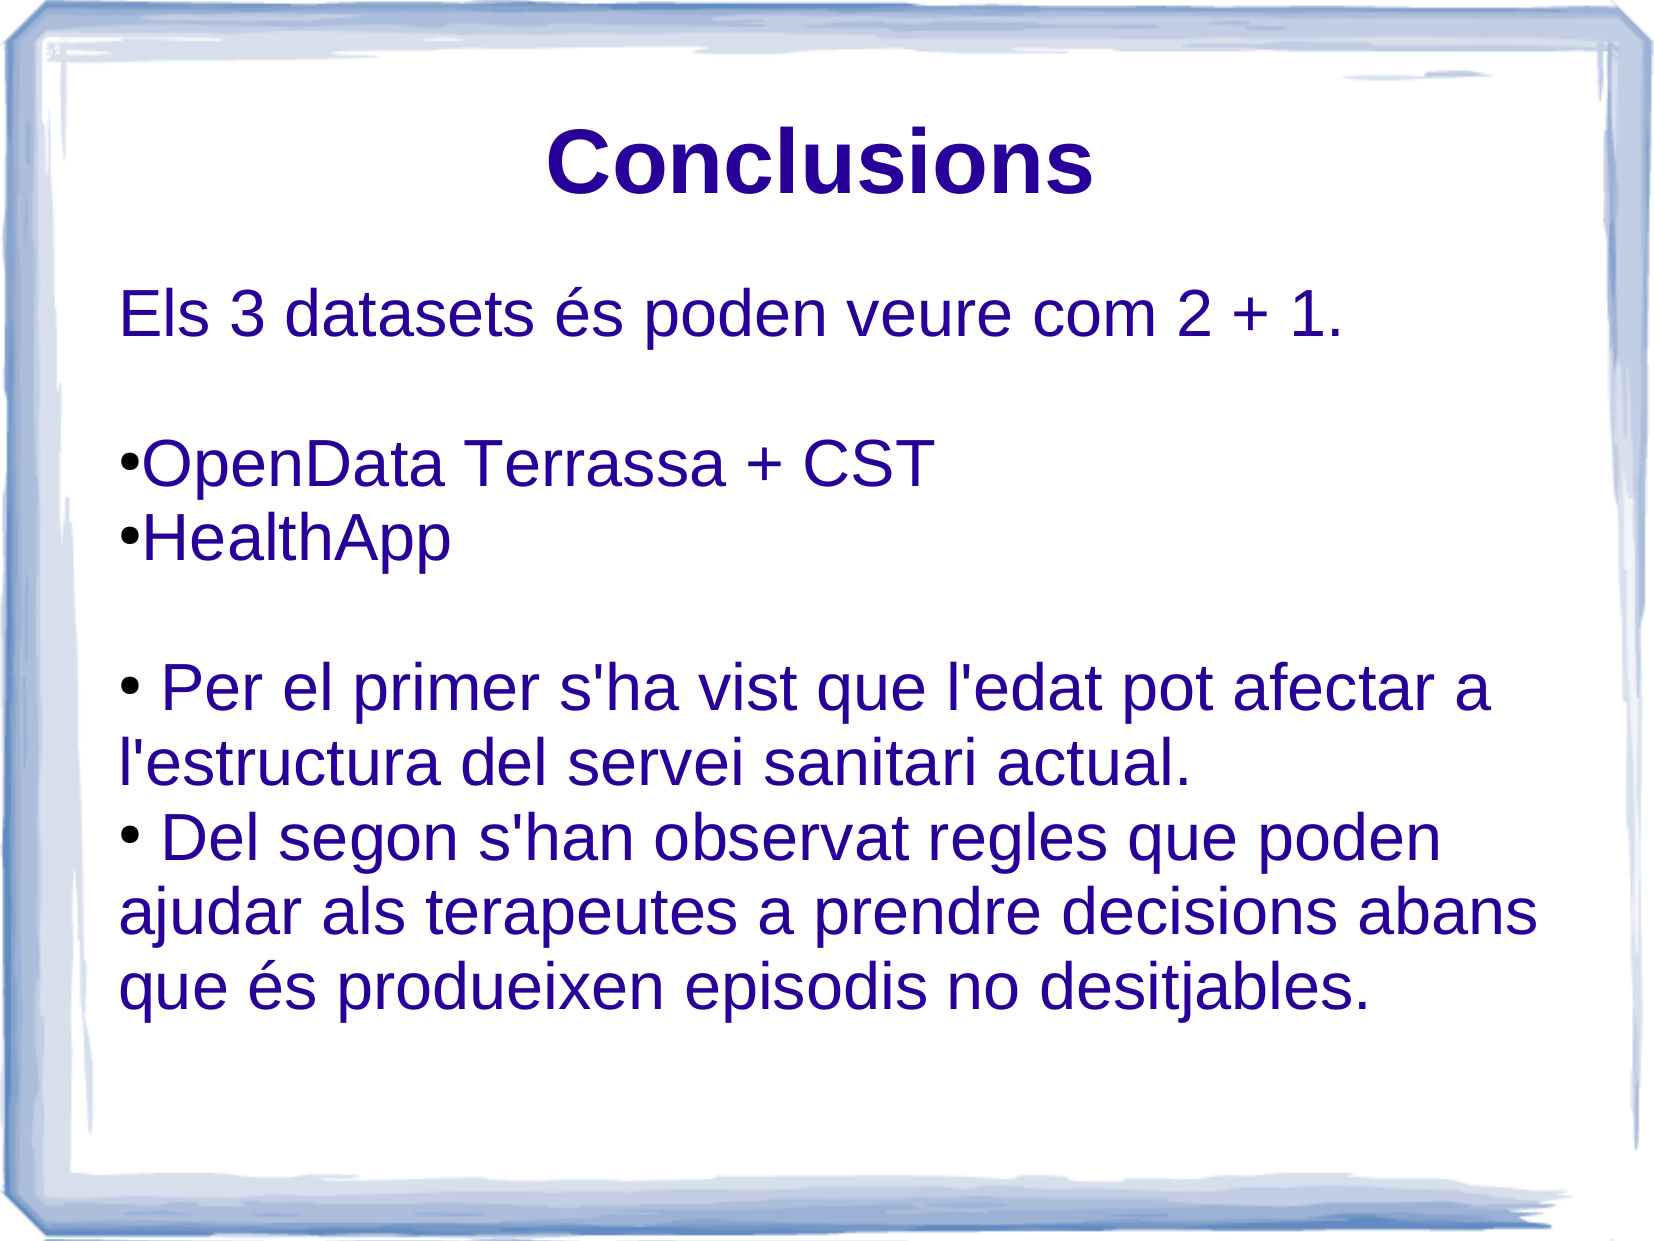

# Conclusions
Els 3 datasets és poden veure com 2 + 1.
OpenData Terrassa + CST
HealthApp
 Per el primer s'ha vist que l'edat pot afectar a l'estructura del servei sanitari actual.
 Del segon s'han observat regles que poden ajudar als terapeutes a prendre decisions abans que és produeixen episodis no desitjables.